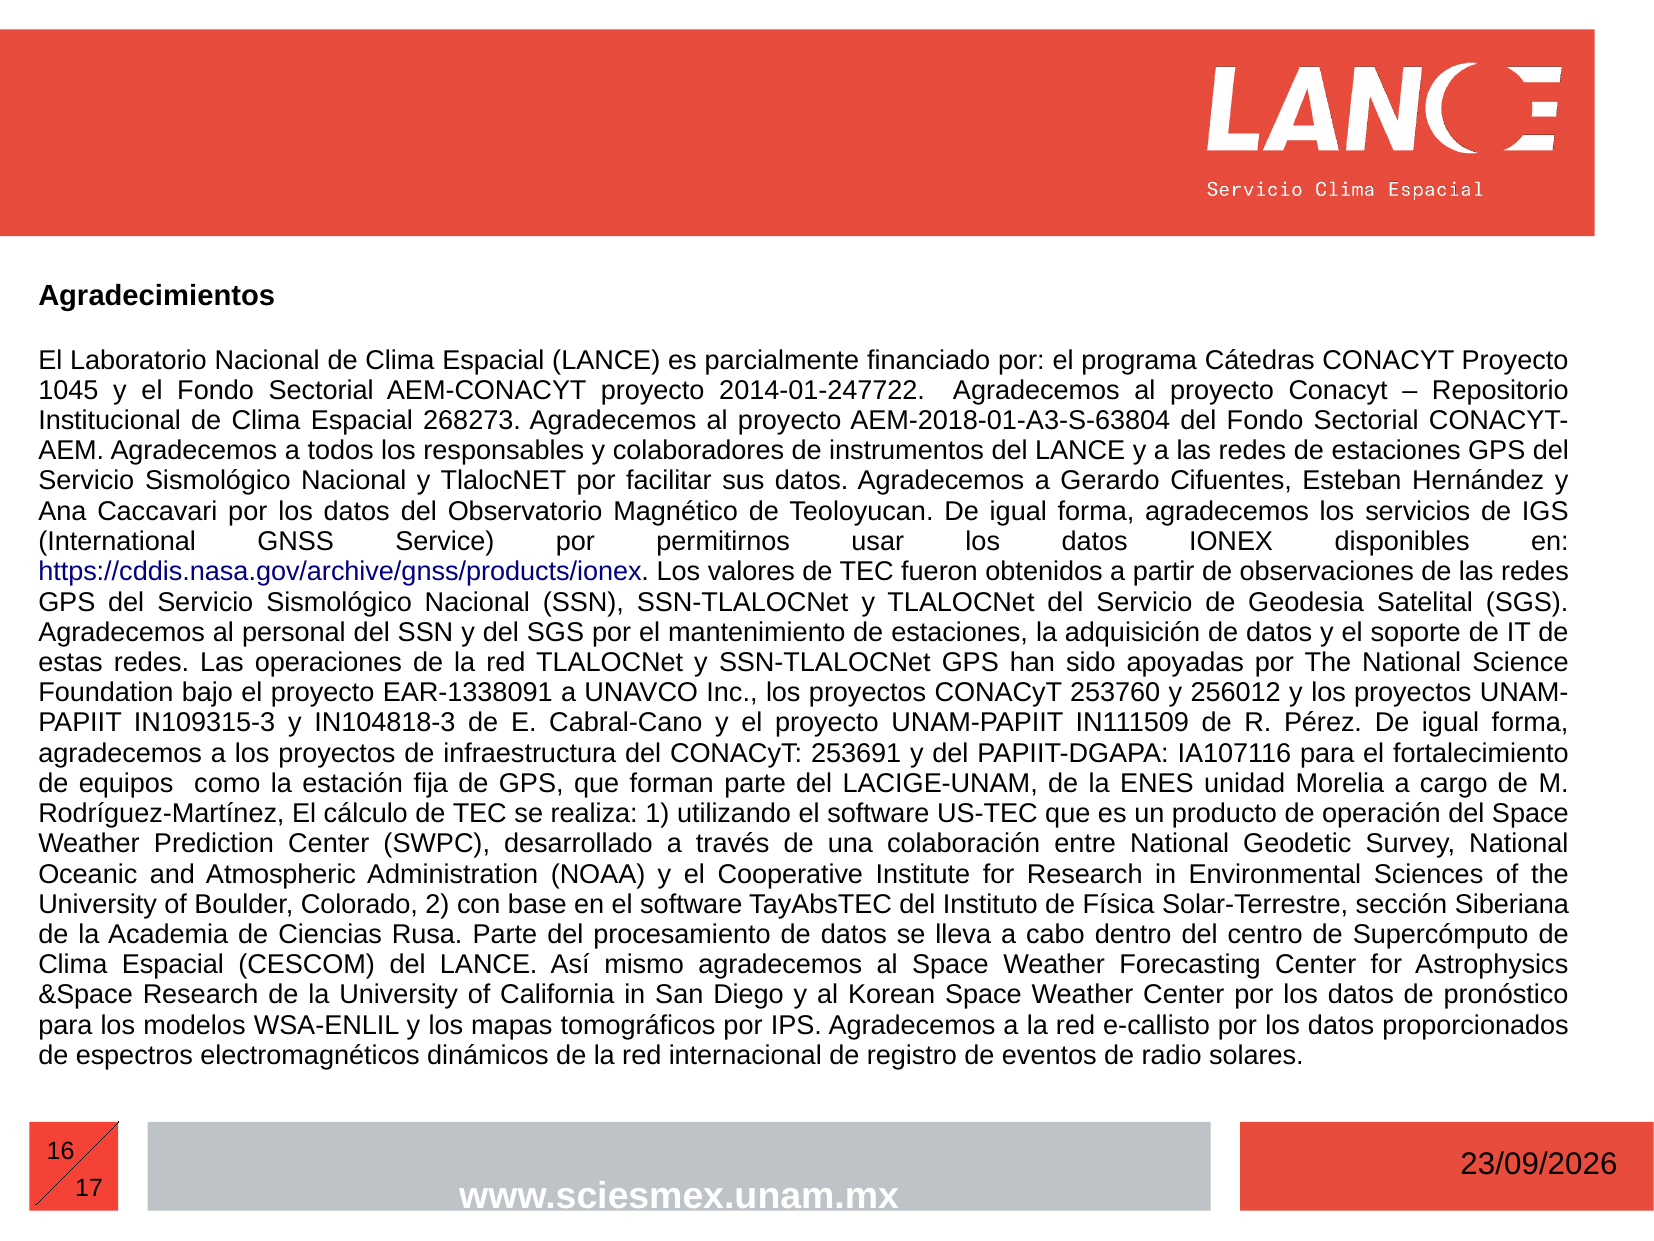

01/04/2022
Agradecimientos
El Laboratorio Nacional de Clima Espacial (LANCE) es parcialmente financiado por: el programa Cátedras CONACYT Proyecto 1045 y el Fondo Sectorial AEM-CONACYT proyecto 2014-01-247722. Agradecemos al proyecto Conacyt – Repositorio Institucional de Clima Espacial 268273. Agradecemos al proyecto AEM-2018-01-A3-S-63804 del Fondo Sectorial CONACYT-AEM. Agradecemos a todos los responsables y colaboradores de instrumentos del LANCE y a las redes de estaciones GPS del Servicio Sismológico Nacional y TlalocNET por facilitar sus datos. Agradecemos a Gerardo Cifuentes, Esteban Hernández y Ana Caccavari por los datos del Observatorio Magnético de Teoloyucan. De igual forma, agradecemos los servicios de IGS (International GNSS Service) por permitirnos usar los datos IONEX disponibles en: https://cddis.nasa.gov/archive/gnss/products/ionex. Los valores de TEC fueron obtenidos a partir de observaciones de las redes GPS del Servicio Sismológico Nacional (SSN), SSN-TLALOCNet y TLALOCNet del Servicio de Geodesia Satelital (SGS). Agradecemos al personal del SSN y del SGS por el mantenimiento de estaciones, la adquisición de datos y el soporte de IT de estas redes. Las operaciones de la red TLALOCNet y SSN-TLALOCNet GPS han sido apoyadas por The National Science Foundation bajo el proyecto EAR-1338091 a UNAVCO Inc., los proyectos CONACyT 253760 y 256012 y los proyectos UNAM-PAPIIT IN109315-3 y IN104818-3 de E. Cabral-Cano y el proyecto UNAM-PAPIIT IN111509 de R. Pérez. De igual forma, agradecemos a los proyectos de infraestructura del CONACyT: 253691 y del PAPIIT-DGAPA: IA107116 para el fortalecimiento de equipos como la estación fija de GPS, que forman parte del LACIGE-UNAM, de la ENES unidad Morelia a cargo de M. Rodríguez-Martínez, El cálculo de TEC se realiza: 1) utilizando el software US-TEC que es un producto de operación del Space Weather Prediction Center (SWPC), desarrollado a través de una colaboración entre National Geodetic Survey, National Oceanic and Atmospheric Administration (NOAA) y el Cooperative Institute for Research in Environmental Sciences of the University of Boulder, Colorado, 2) con base en el software TayAbsTEC del Instituto de Física Solar-Terrestre, sección Siberiana de la Academia de Ciencias Rusa. Parte del procesamiento de datos se lleva a cabo dentro del centro de Supercómputo de Clima Espacial (CESCOM) del LANCE. Así mismo agradecemos al Space Weather Forecasting Center for Astrophysics &Space Research de la University of California in San Diego y al Korean Space Weather Center por los datos de pronóstico para los modelos WSA-ENLIL y los mapas tomográficos por IPS. Agradecemos a la red e-callisto por los datos proporcionados de espectros electromagnéticos dinámicos de la red internacional de registro de eventos de radio solares.
www.sciesmex.unam.mx
17